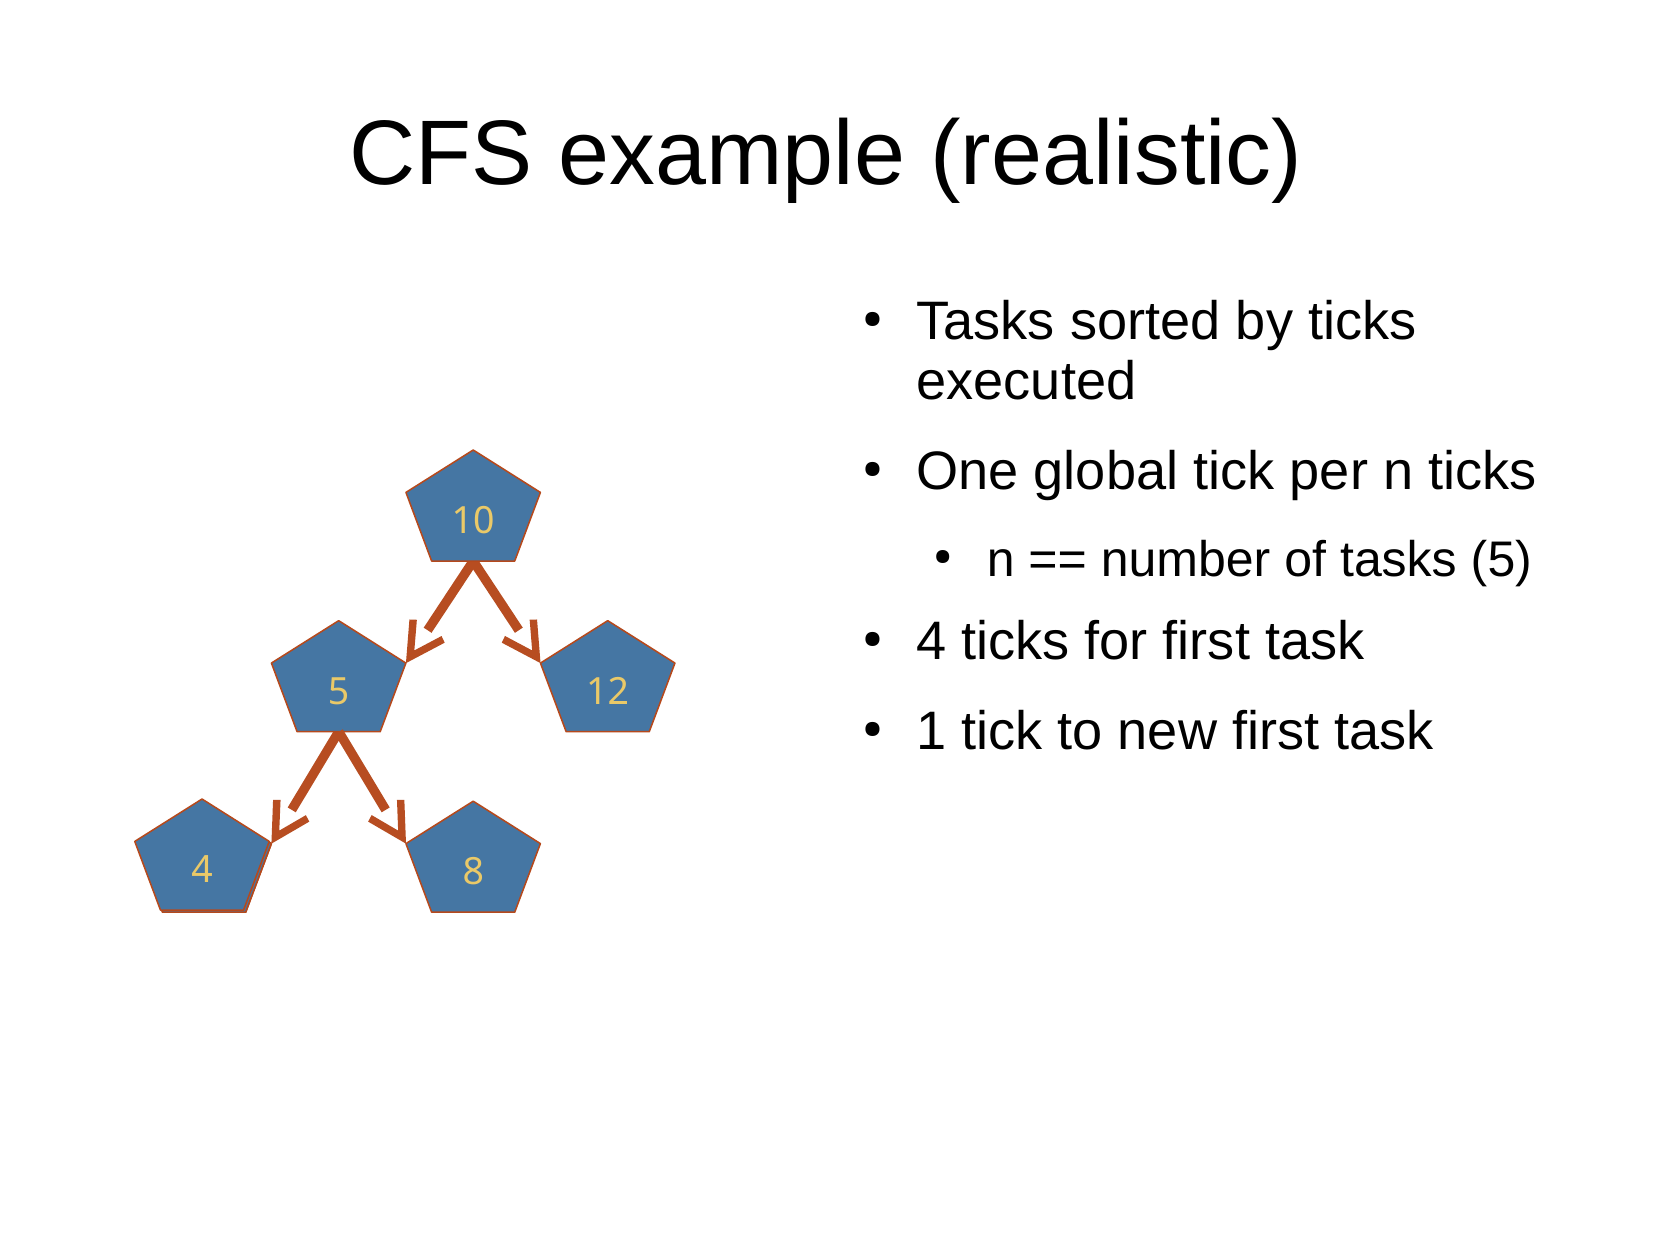

# CFS example (realistic)
Tasks sorted by ticks executed
One global tick per n ticks
n == number of tasks (5)
4 ticks for first task
1 tick to new first task
10
5
12
4
5
1
8